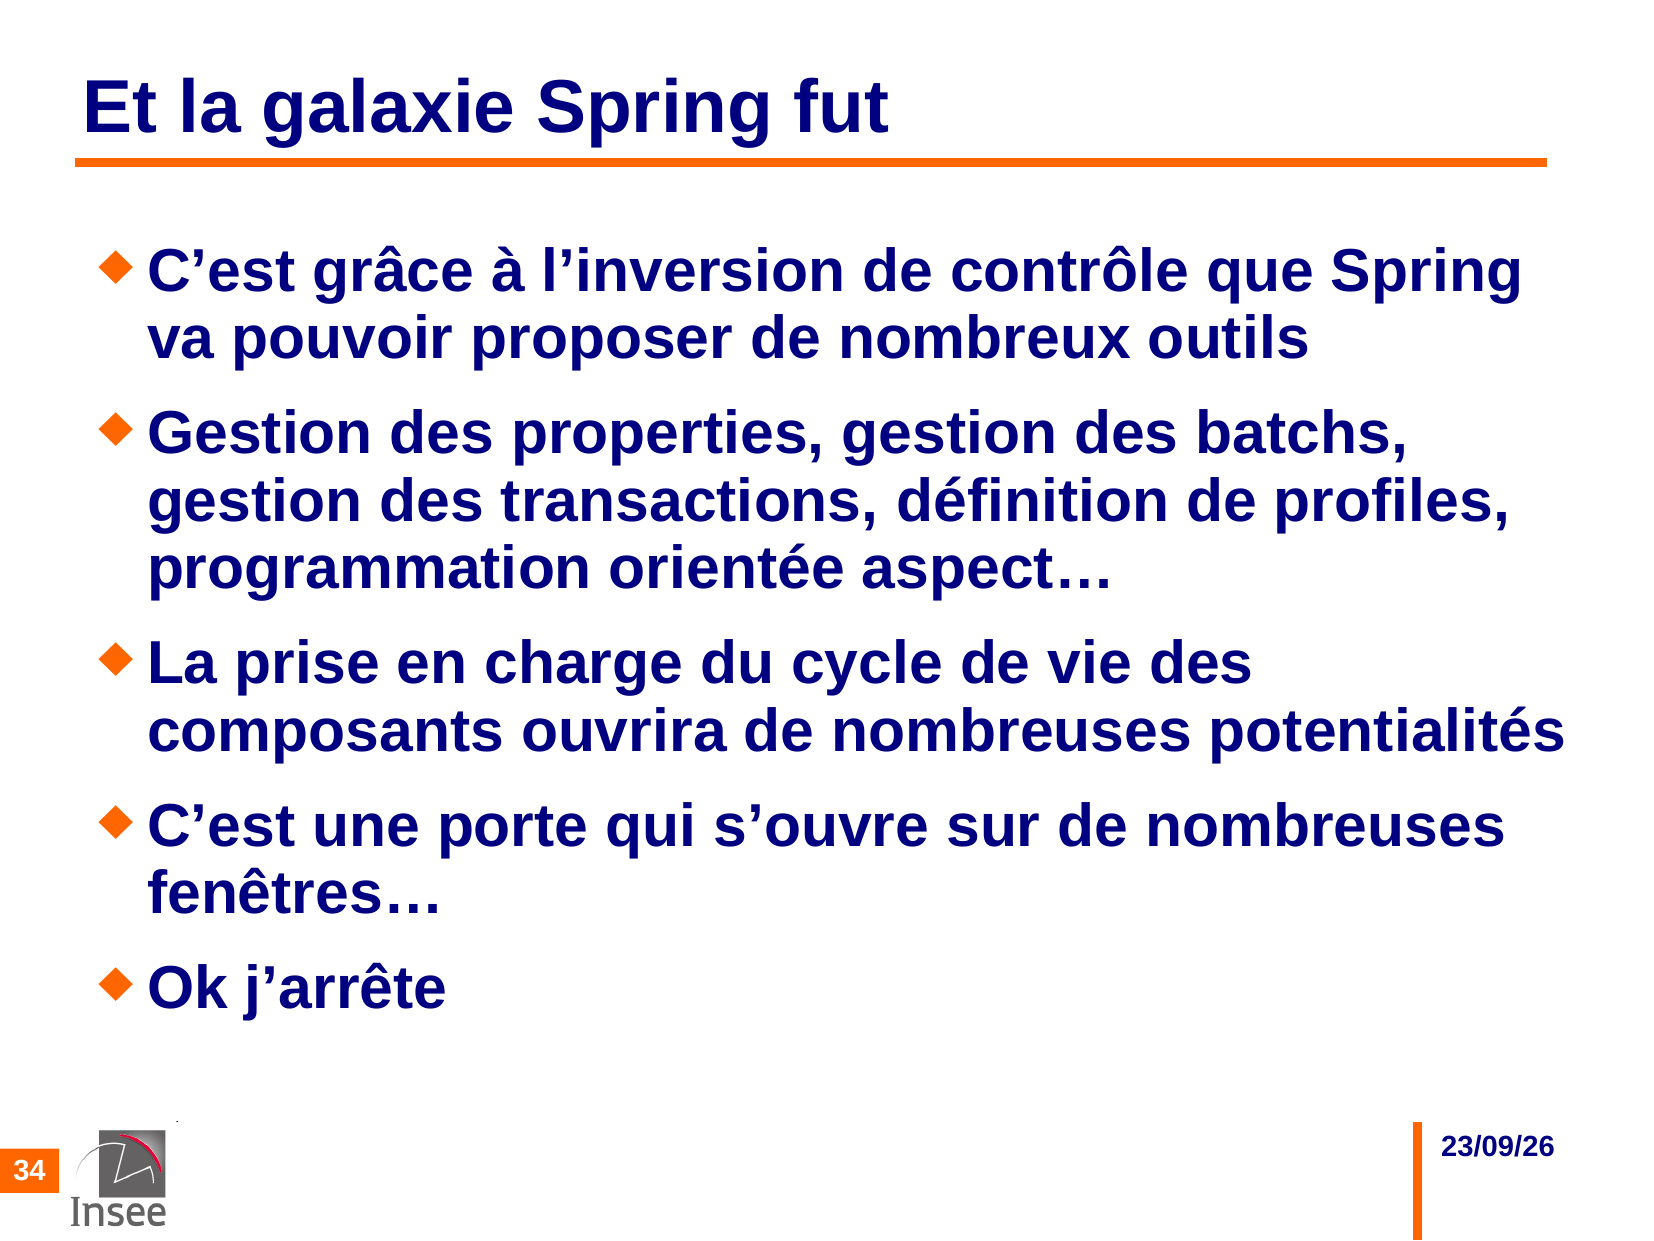

# Et la galaxie Spring fut
C’est grâce à l’inversion de contrôle que Spring va pouvoir proposer de nombreux outils
Gestion des properties, gestion des batchs, gestion des transactions, définition de profiles, programmation orientée aspect…
La prise en charge du cycle de vie des composants ouvrira de nombreuses potentialités
C’est une porte qui s’ouvre sur de nombreuses fenêtres…
Ok j’arrête
34